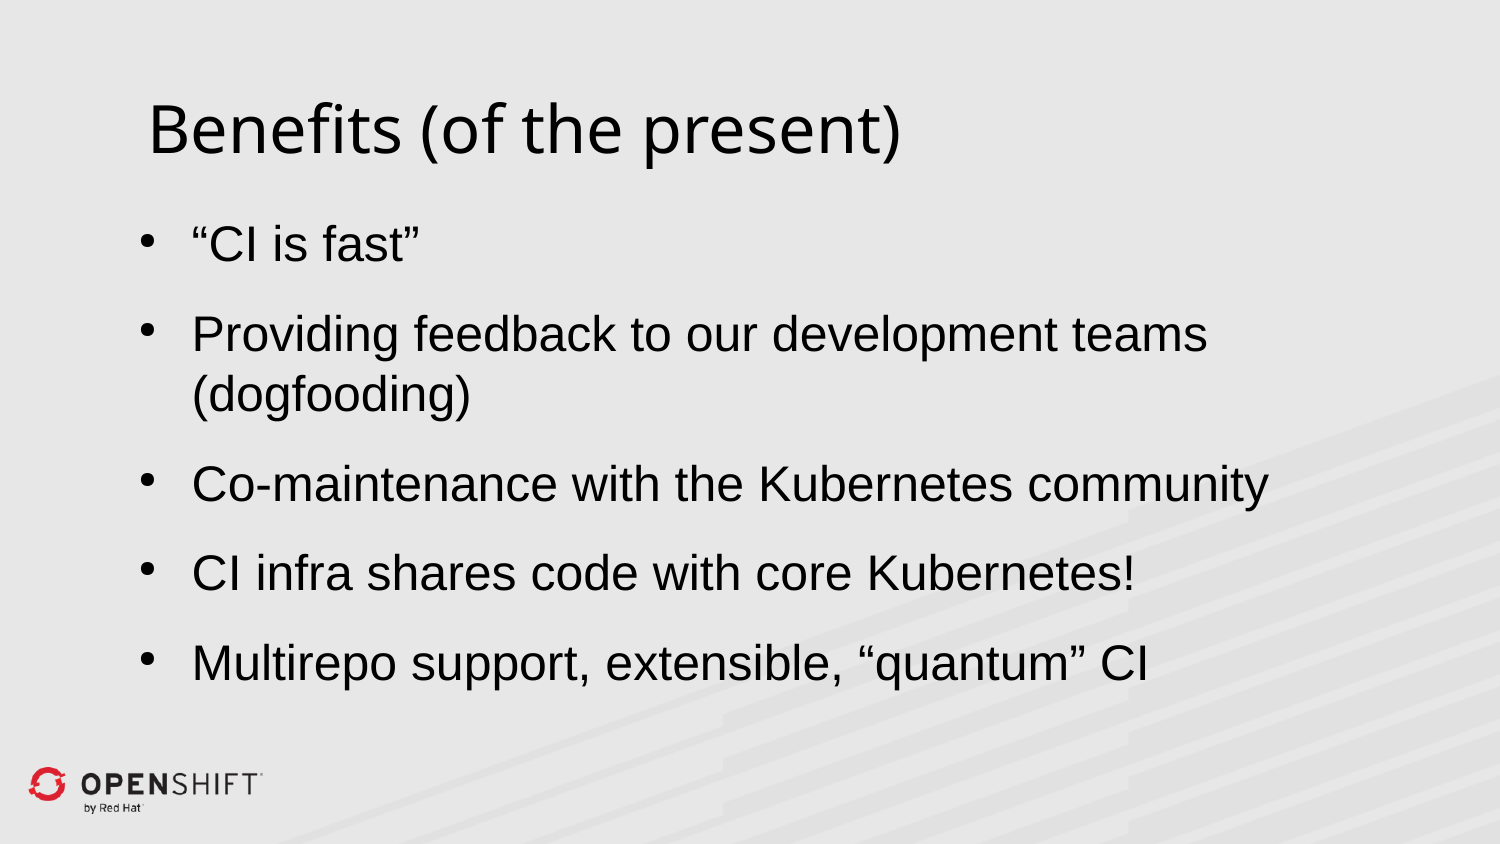

Benefits (of the present)
# “CI is fast”
Providing feedback to our development teams (dogfooding)
Co-maintenance with the Kubernetes community
CI infra shares code with core Kubernetes!
Multirepo support, extensible, “quantum” CI